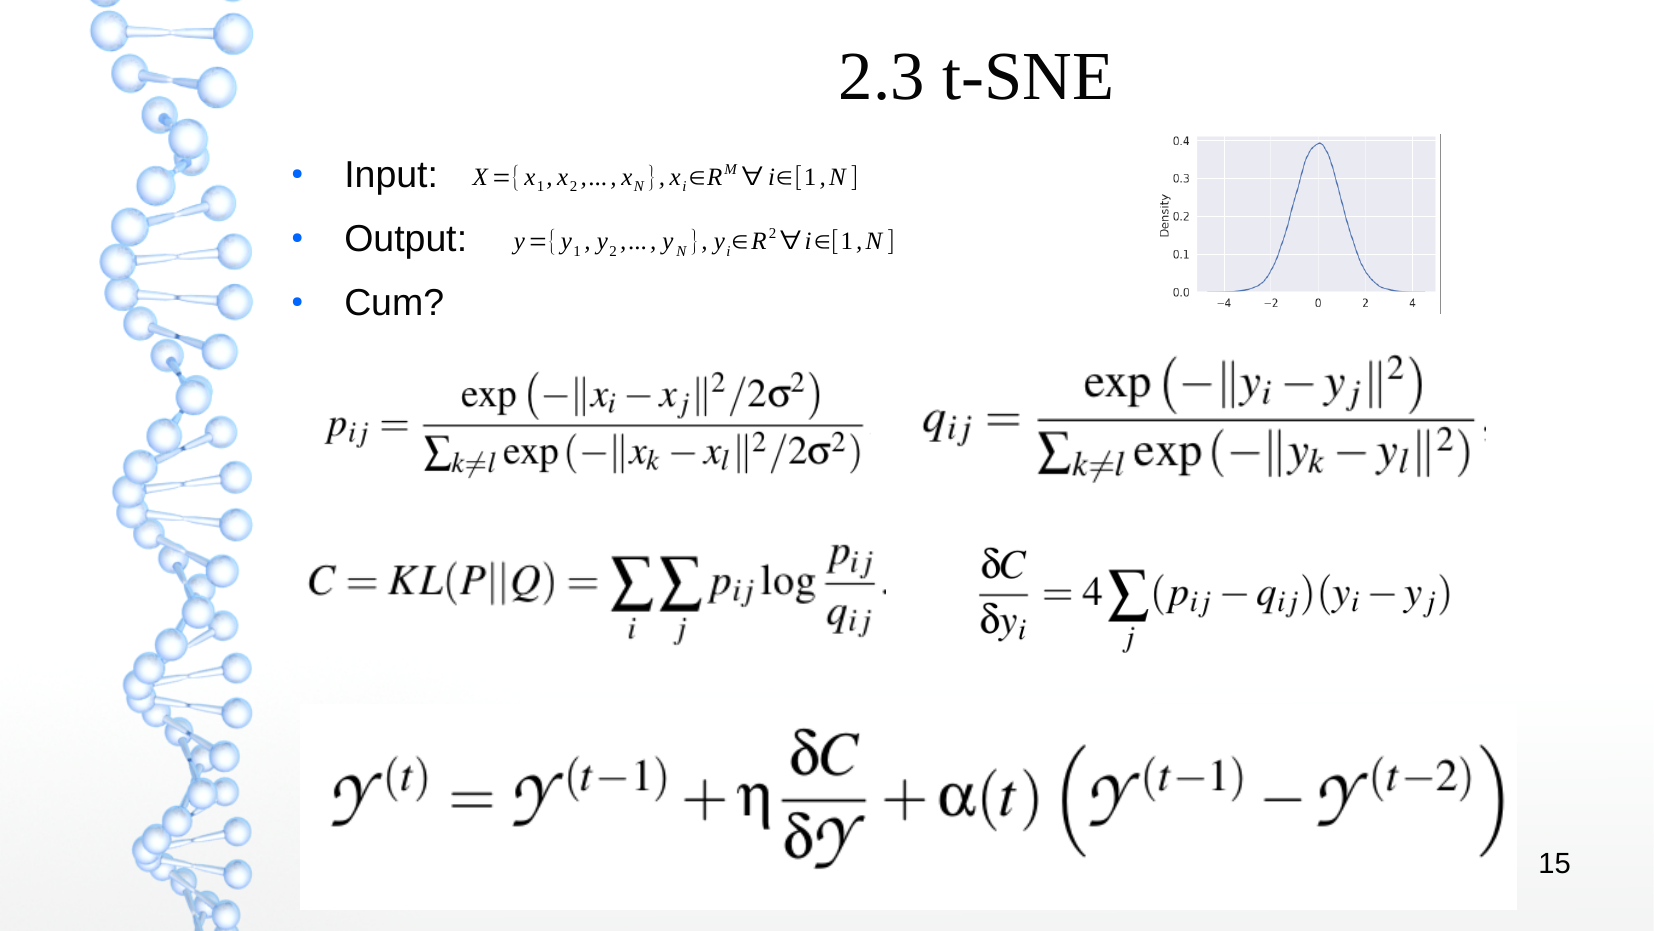

# 2.3 t-SNE
Input:
Output:
Cum?
15